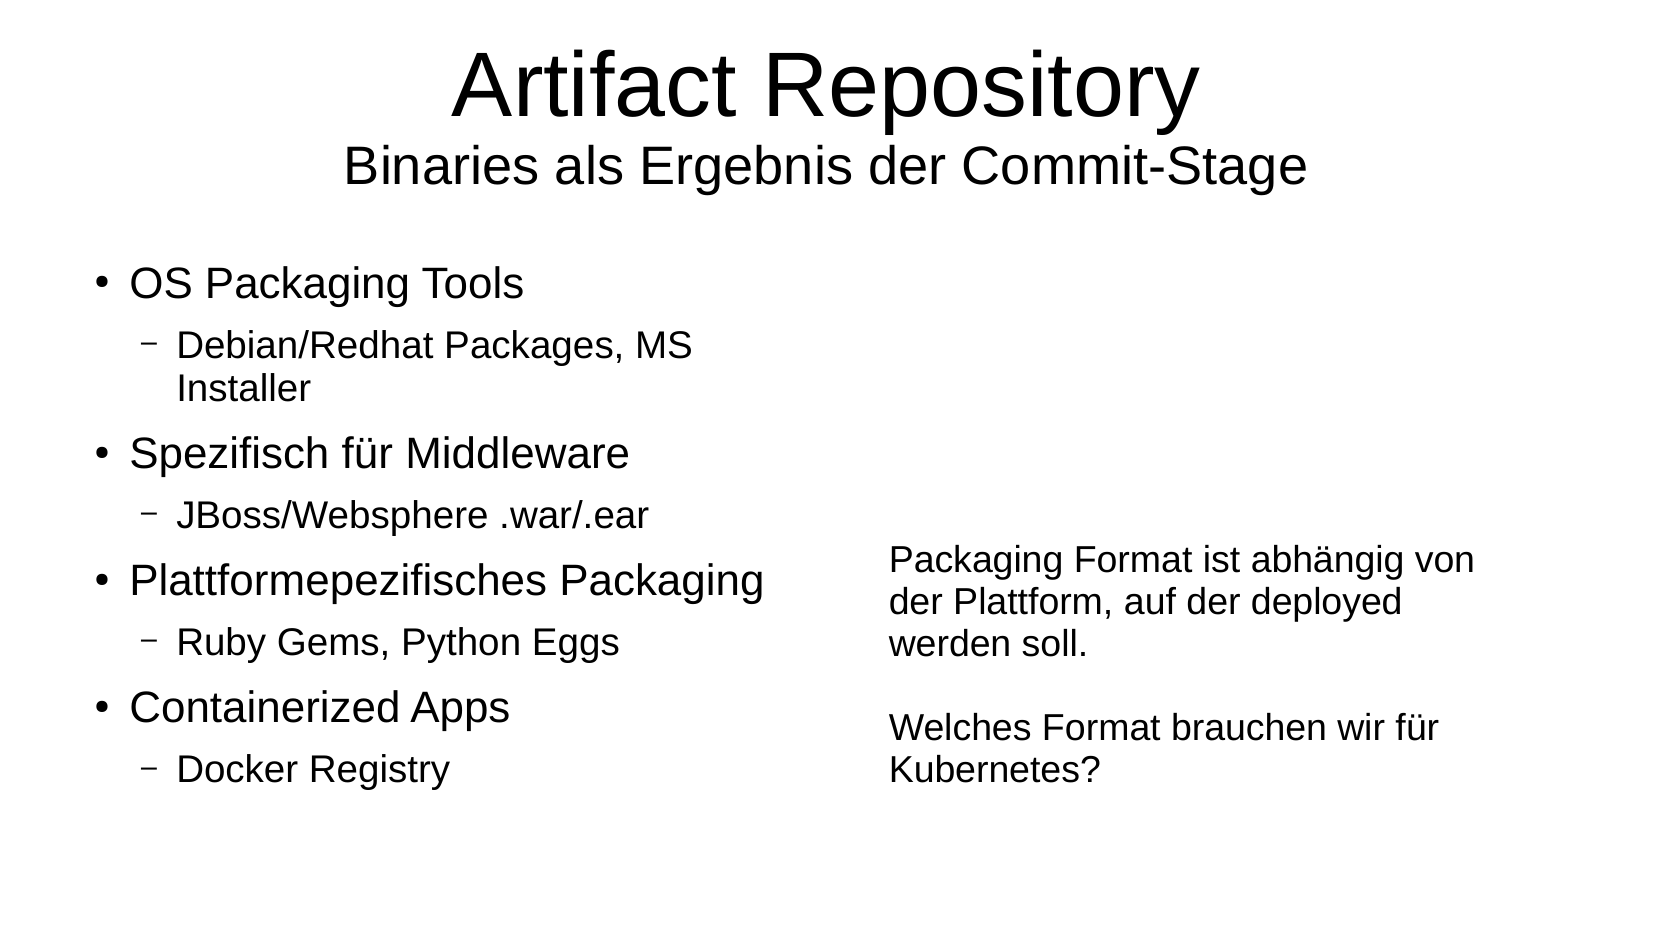

# Artifact Repository Binaries als Ergebnis der Commit-Stage
OS Packaging Tools
Debian/Redhat Packages, MS Installer
Spezifisch für Middleware
JBoss/Websphere .war/.ear
Plattformepezifisches Packaging
Ruby Gems, Python Eggs
Containerized Apps
Docker Registry
Packaging Format ist abhängig von der Plattform, auf der deployed werden soll.
Welches Format brauchen wir für Kubernetes?